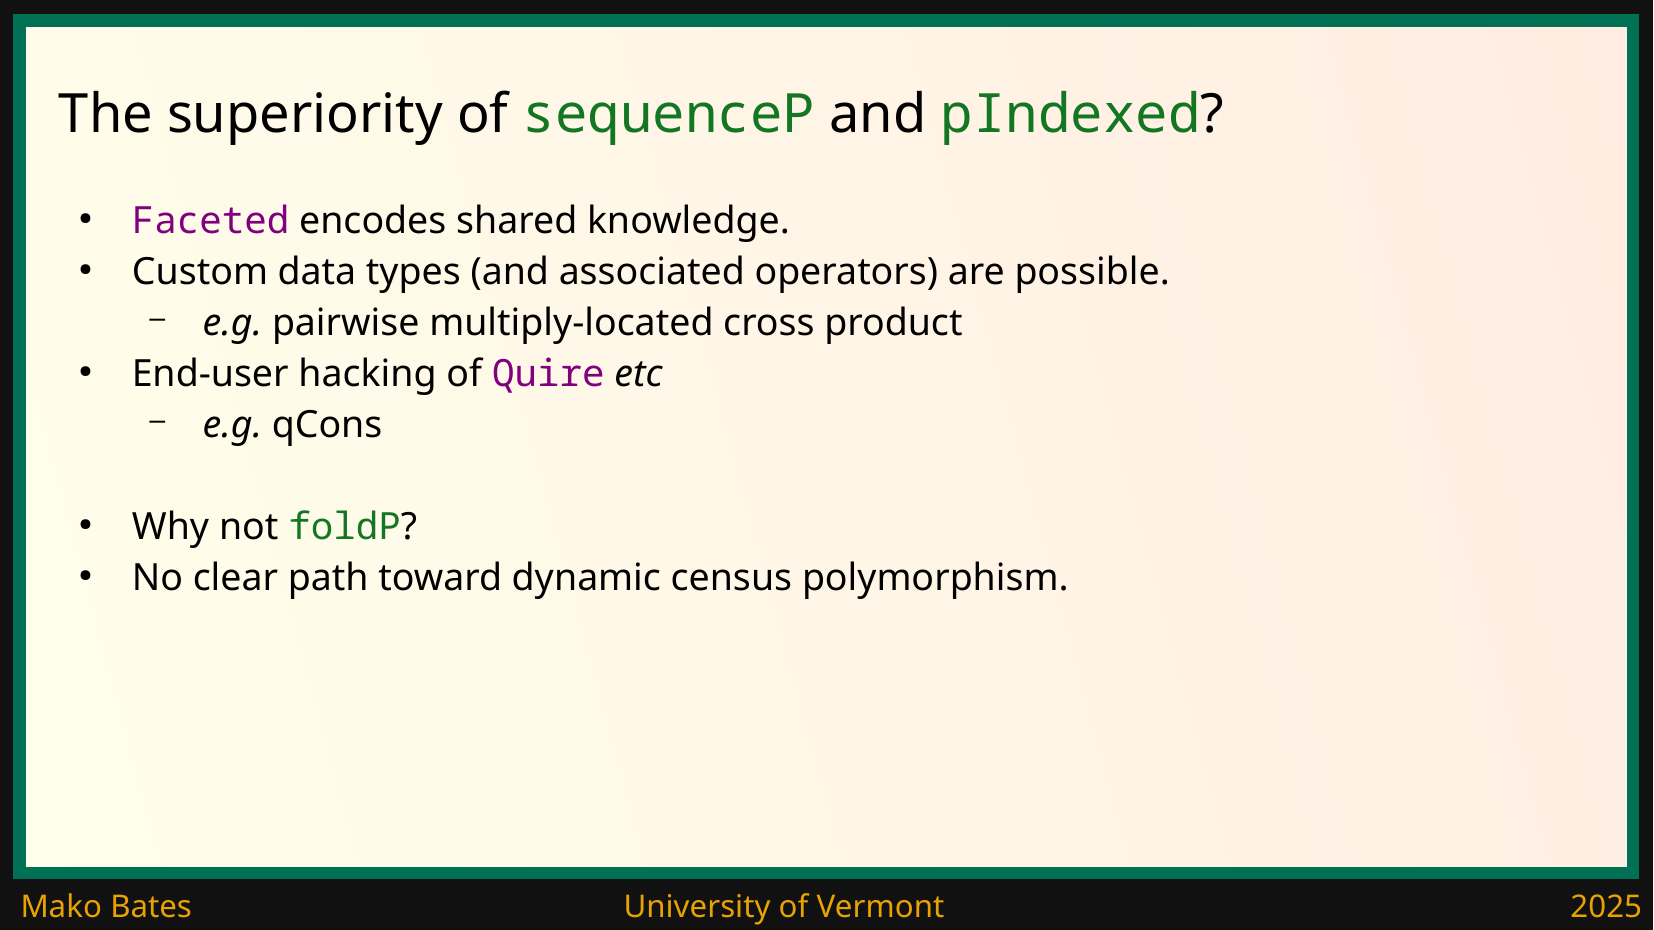

# The superiority of sequenceP and pIndexed?
Faceted encodes shared knowledge.
Custom data types (and associated operators) are possible.
e.g. pairwise multiply-located cross product
End-user hacking of Quire etc
e.g. qCons
Why not foldP?
No clear path toward dynamic census polymorphism.